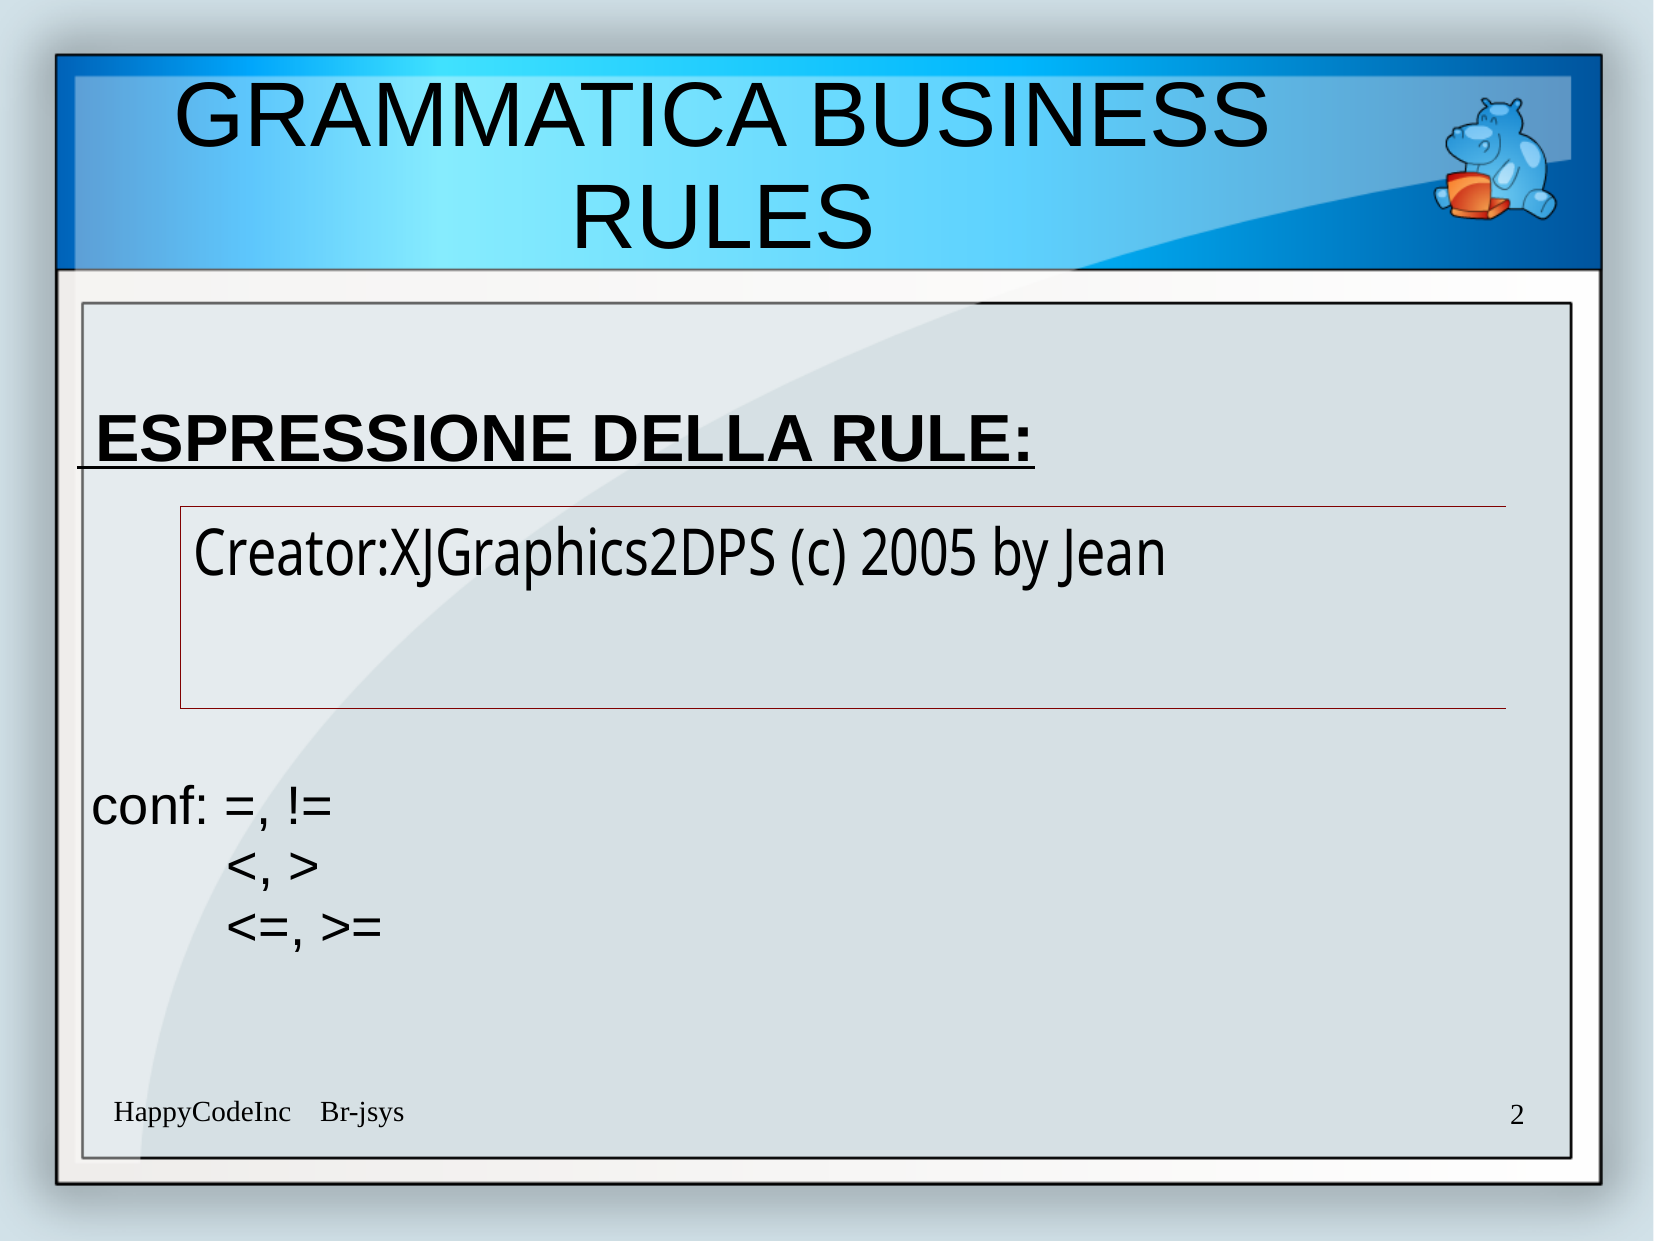

# GRAMMATICA BUSINESS RULES
 ESPRESSIONE DELLA RULE:
 conf: =, !=
 <, >
 <=, >=
HappyCodeInc Br-jsys
2